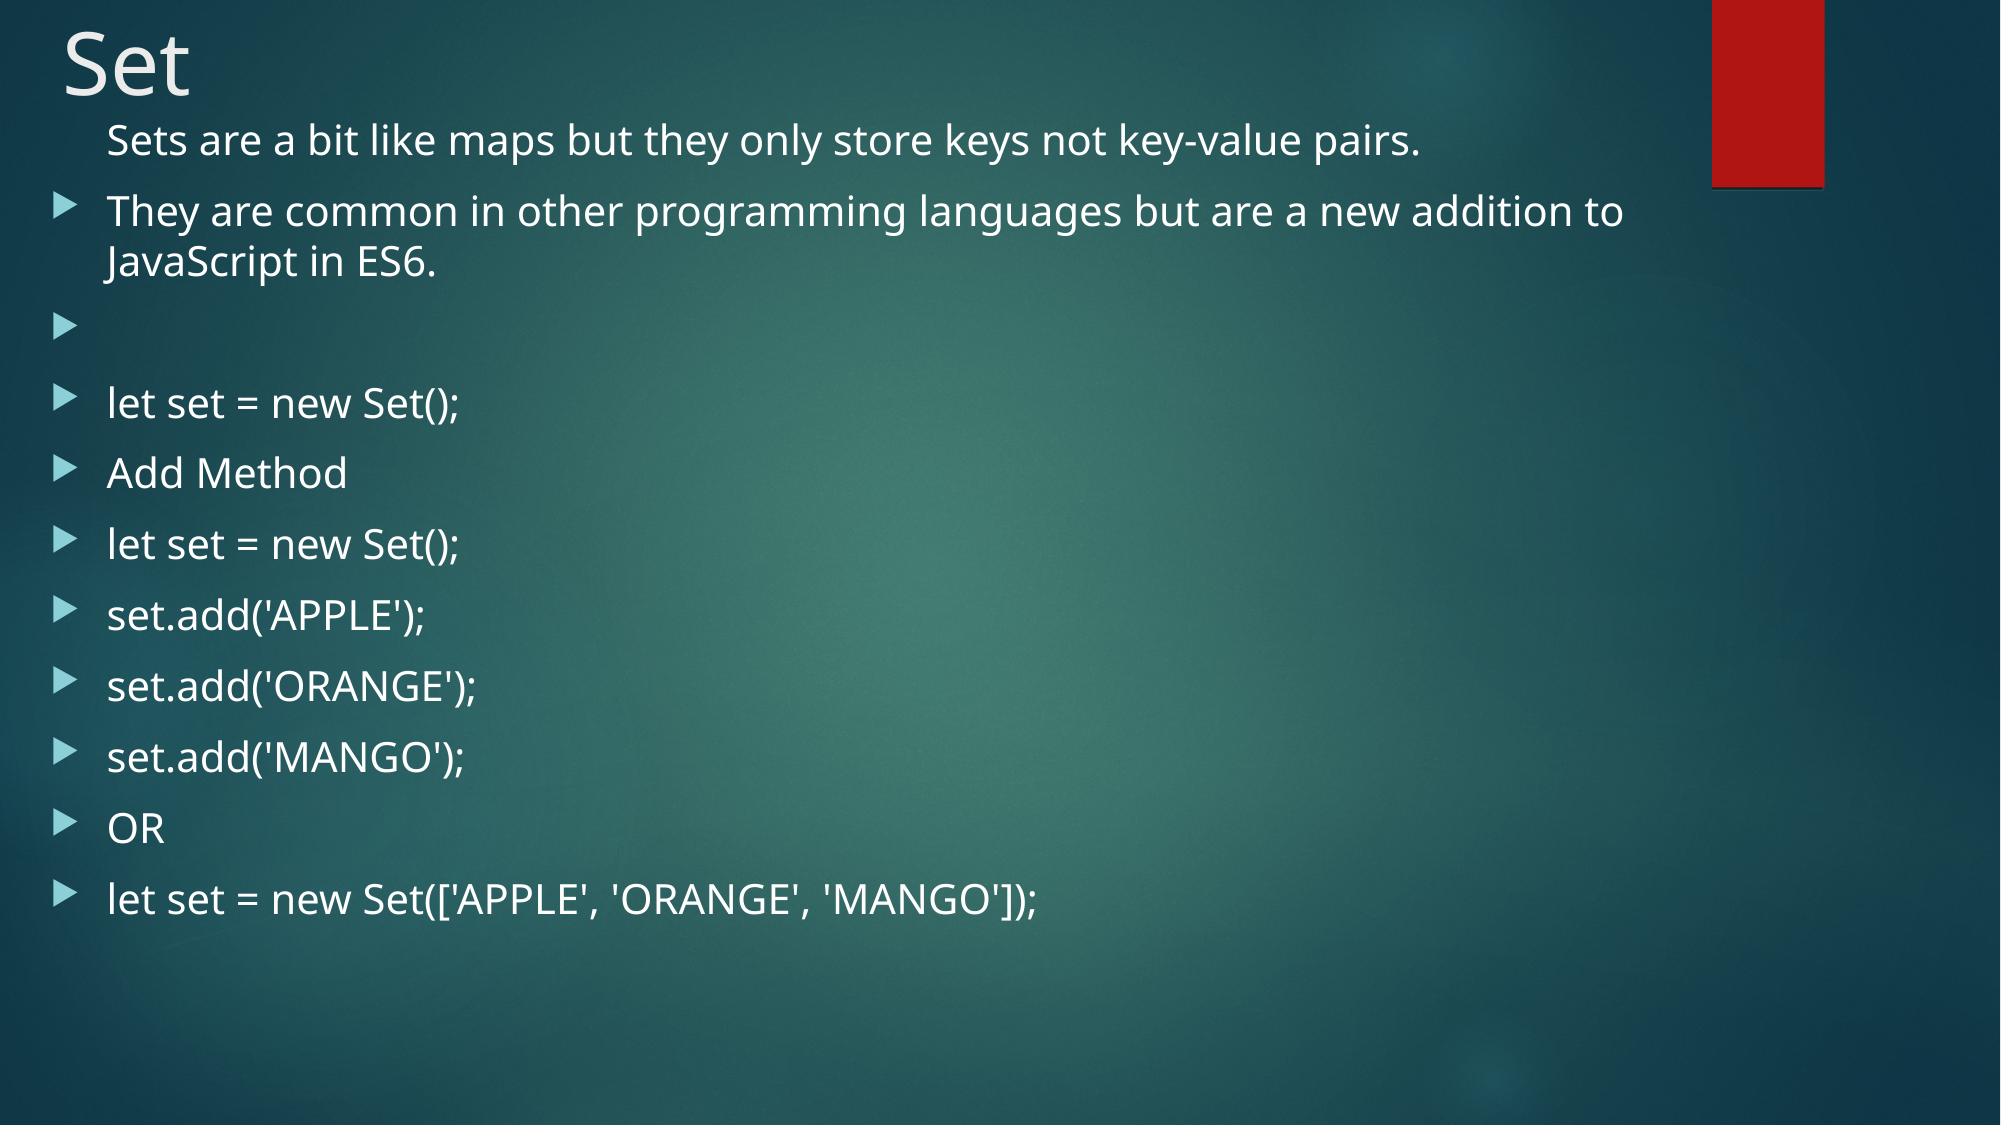

# Set
Sets are a bit like maps but they only store keys not key-value pairs.
They are common in other programming languages but are a new addition to JavaScript in ES6.
let set = new Set();
Add Method
let set = new Set();
set.add('APPLE');
set.add('ORANGE');
set.add('MANGO');
OR
let set = new Set(['APPLE', 'ORANGE', 'MANGO']);